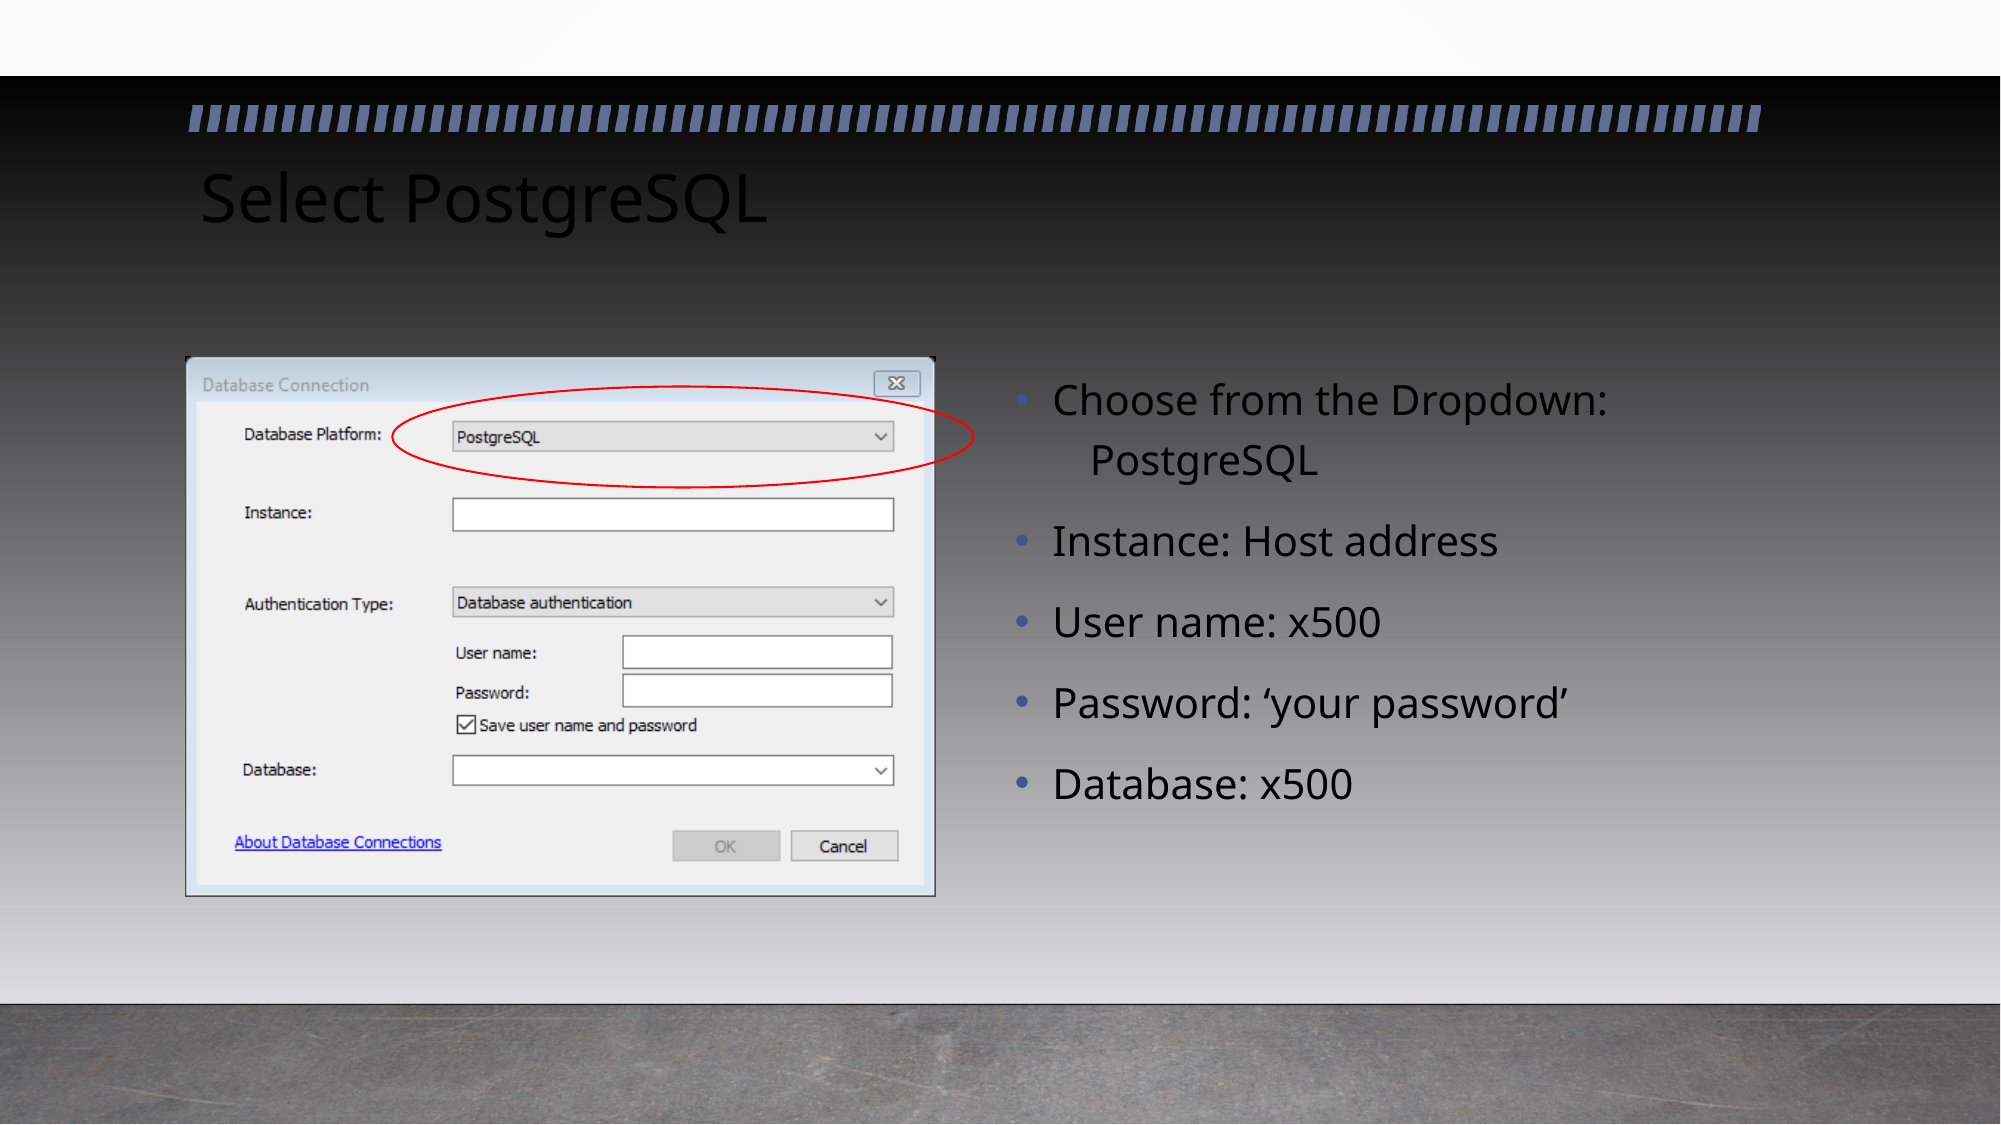

# Select PostgreSQL
Choose from the Dropdown: PostgreSQL
Instance: Host address
User name: x500
Password: ‘your password’
Database: x500